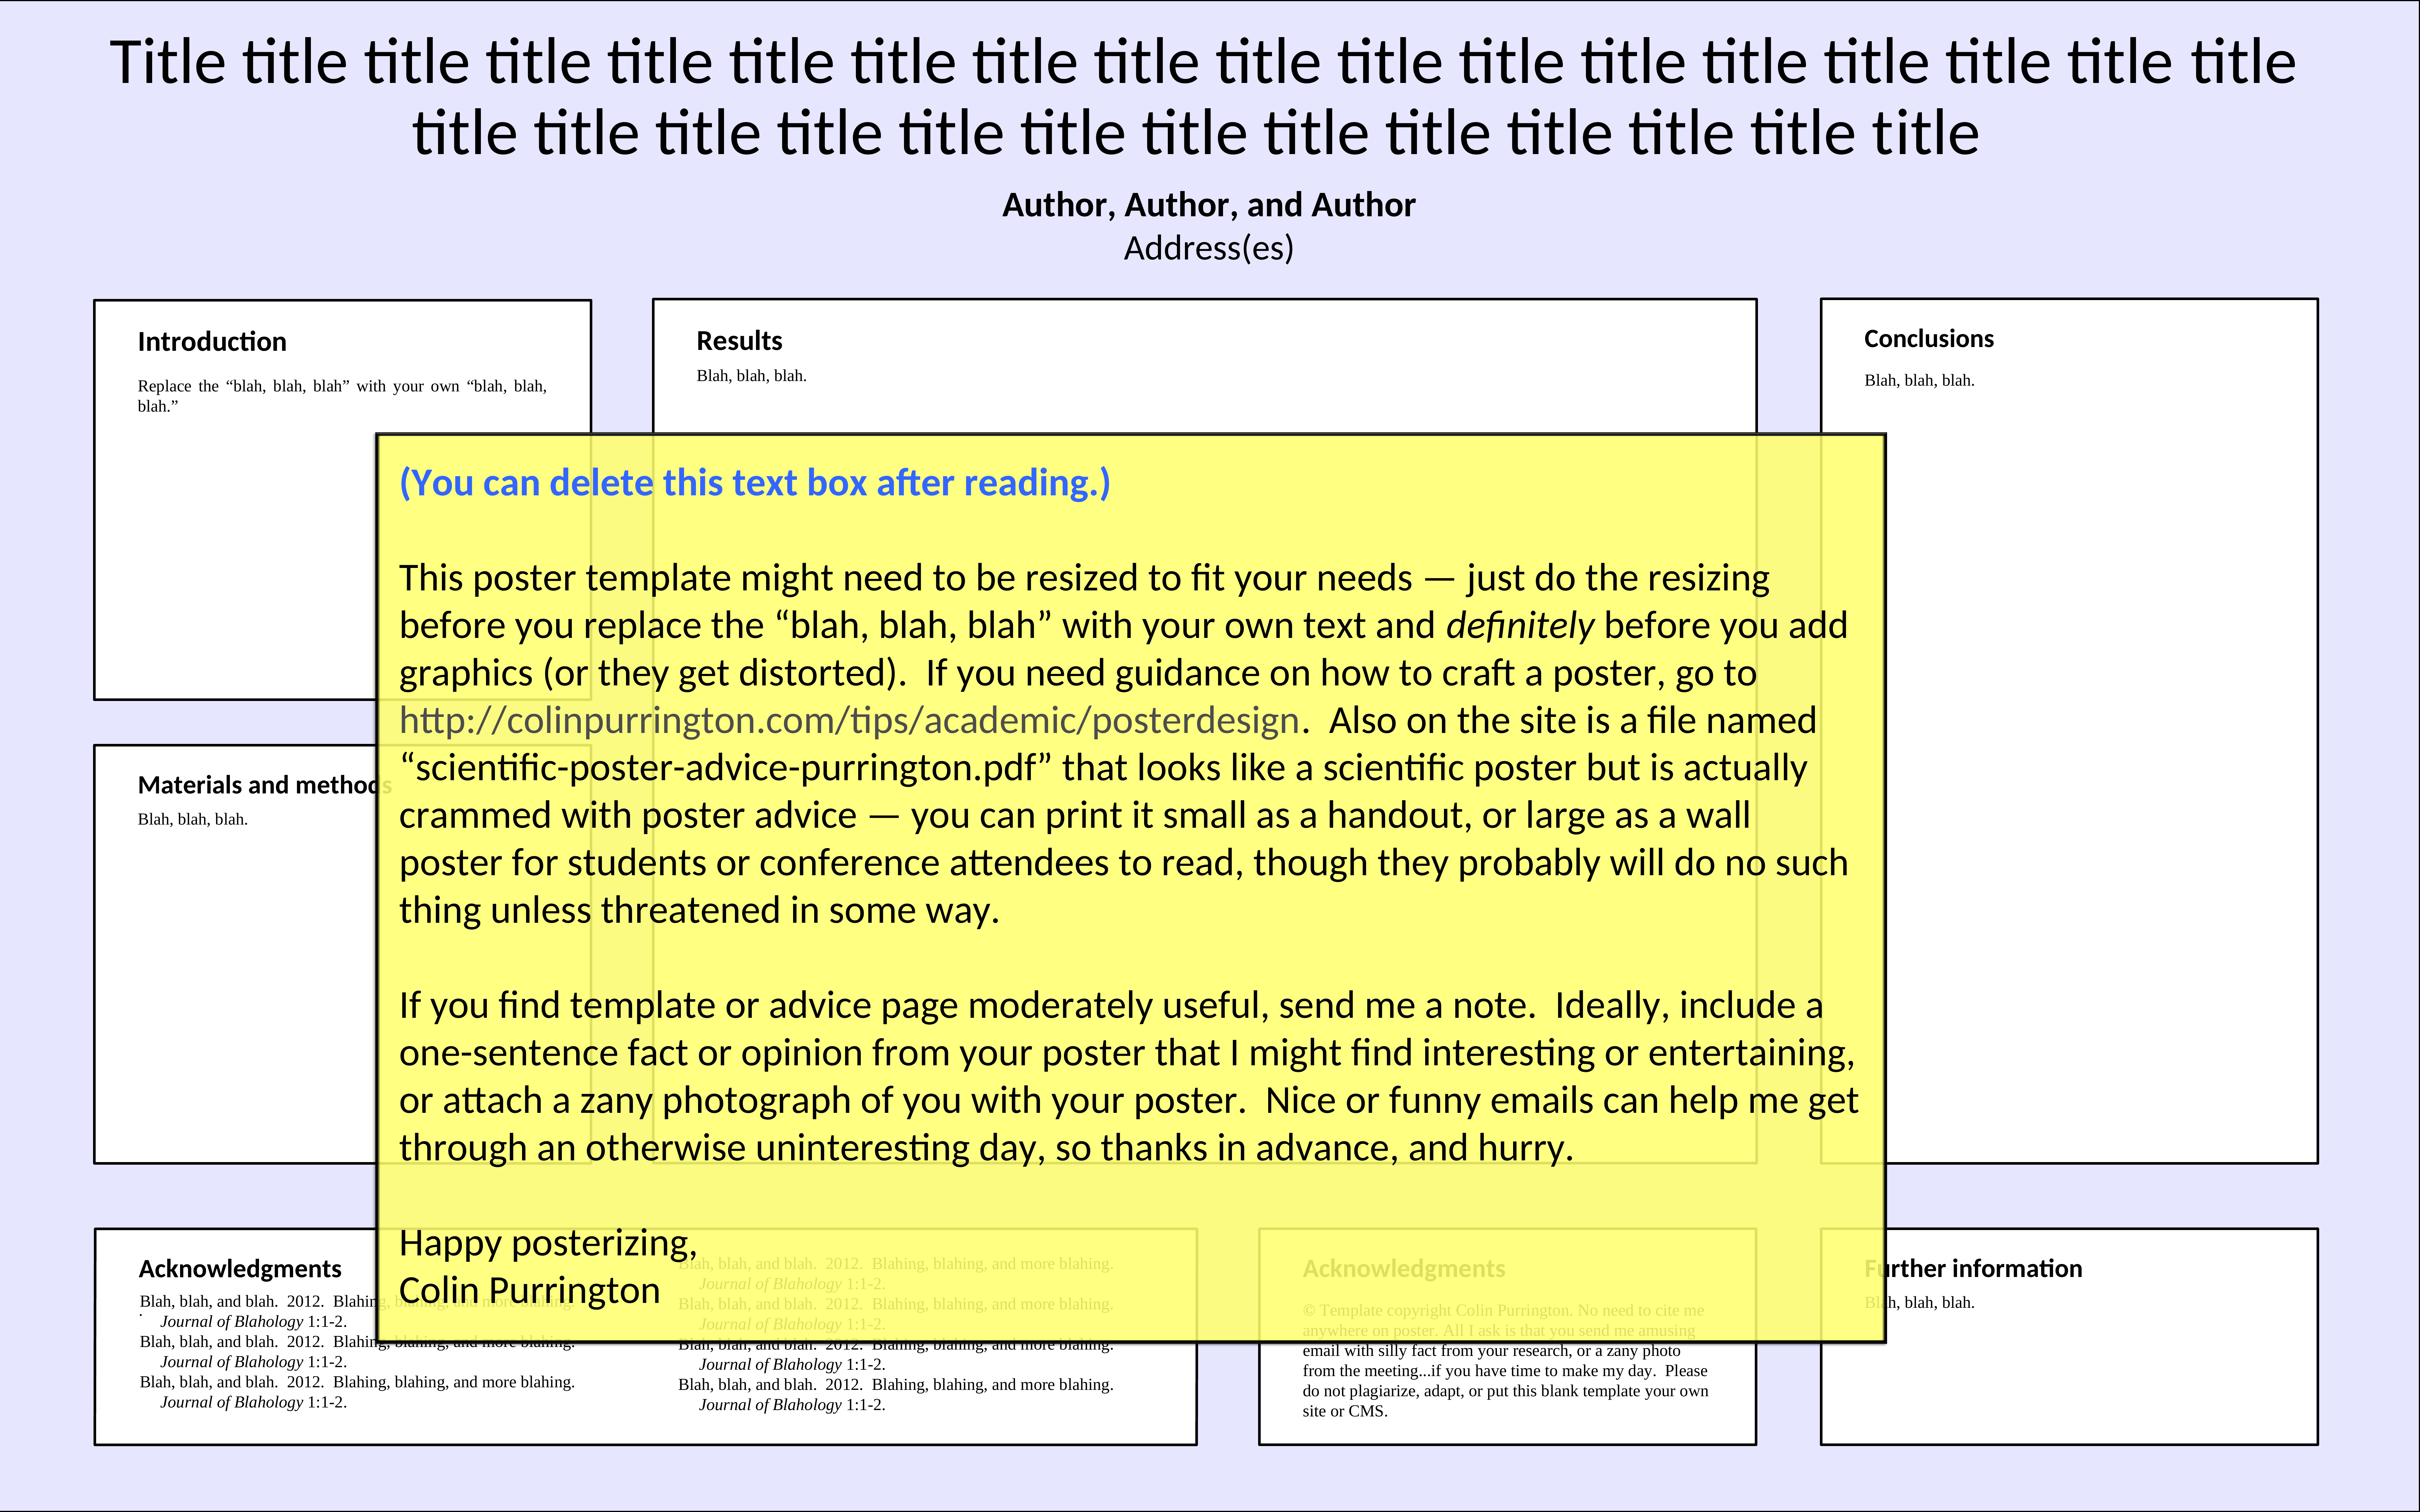

Title title title title title title title title title title title title title title title title title title title title title title title title title title title title title title title
Author, Author, and Author
Address(es)
Conclusions
Blah, blah, blah.
Results
Blah, blah, blah.
Introduction
Replace the “blah, blah, blah” with your own “blah, blah, blah.”
(You can delete this text box after reading.)
This poster template might need to be resized to fit your needs — just do the resizing before you replace the “blah, blah, blah” with your own text and definitely before you add graphics (or they get distorted). If you need guidance on how to craft a poster, go to http://colinpurrington.com/tips/academic/posterdesign. Also on the site is a file named “scientific-poster-advice-purrington.pdf” that looks like a scientific poster but is actually crammed with poster advice — you can print it small as a handout, or large as a wall poster for students or conference attendees to read, though they probably will do no such thing unless threatened in some way.
If you find template or advice page moderately useful, send me a note. Ideally, include a one-sentence fact or opinion from your poster that I might find interesting or entertaining, or attach a zany photograph of you with your poster. Nice or funny emails can help me get through an otherwise uninteresting day, so thanks in advance, and hurry.
Happy posterizing,
Colin Purrington
Materials and methods
Blah, blah, blah.
© File copyright Colin Purrington. You may use for making your poster, of course, but please do not plagiarize, adapt, or put on your own site. Also, do not upload this file, even if modified, to third-party file-sharing sites such as doctoc.com. If you have insatiable need to post a template onto your own site, search the internet for a different template to steal. File downloaded from http://colinpurrington.com/tips/academic/posterdesign.
Acknowledgments
.
Acknowledgments
© Template copyright Colin Purrington. No need to cite me anywhere on poster. All I ask is that you send me amusing email with silly fact from your research, or a zany photo from the meeting...if you have time to make my day. Please do not plagiarize, adapt, or put this blank template your own site or CMS.
Further information
Blah, blah, blah.
Blah, blah, and blah. 2012. Blahing, blahing, and more blahing. Journal of Blahology 1:1-2.
Blah, blah, and blah. 2012. Blahing, blahing, and more blahing. Journal of Blahology 1:1-2.
Blah, blah, and blah. 2012. Blahing, blahing, and more blahing. Journal of Blahology 1:1-2.
Blah, blah, and blah. 2012. Blahing, blahing, and more blahing. Journal of Blahology 1:1-2.
Blah, blah, and blah. 2012. Blahing, blahing, and more blahing. Journal of Blahology 1:1-2.
Blah, blah, and blah. 2012. Blahing, blahing, and more blahing. Journal of Blahology 1:1-2.
Blah, blah, and blah. 2012. Blahing, blahing, and more blahing. Journal of Blahology 1:1-2.